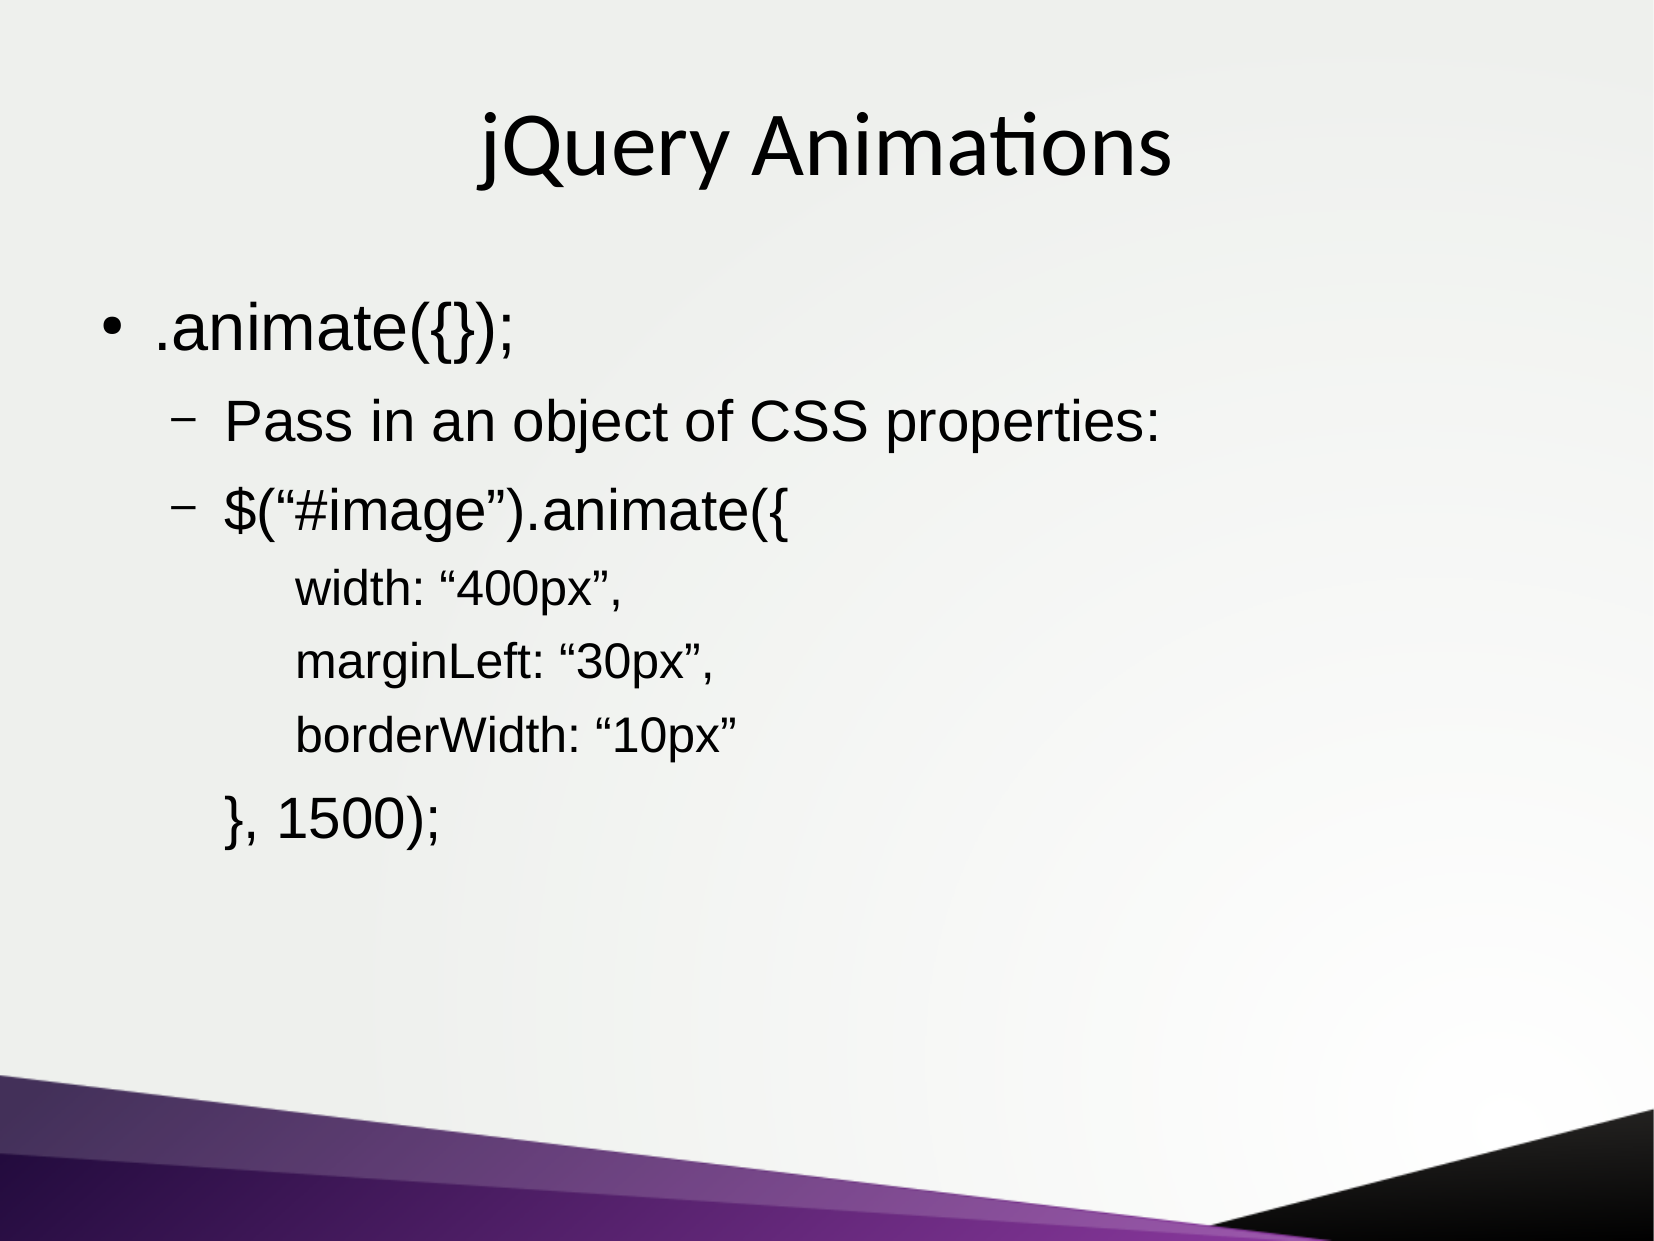

# jQuery Animations
.animate({});
Pass in an object of CSS properties:
$(“#image”).animate({
width: “400px”,
marginLeft: “30px”,
borderWidth: “10px”
}, 1500);